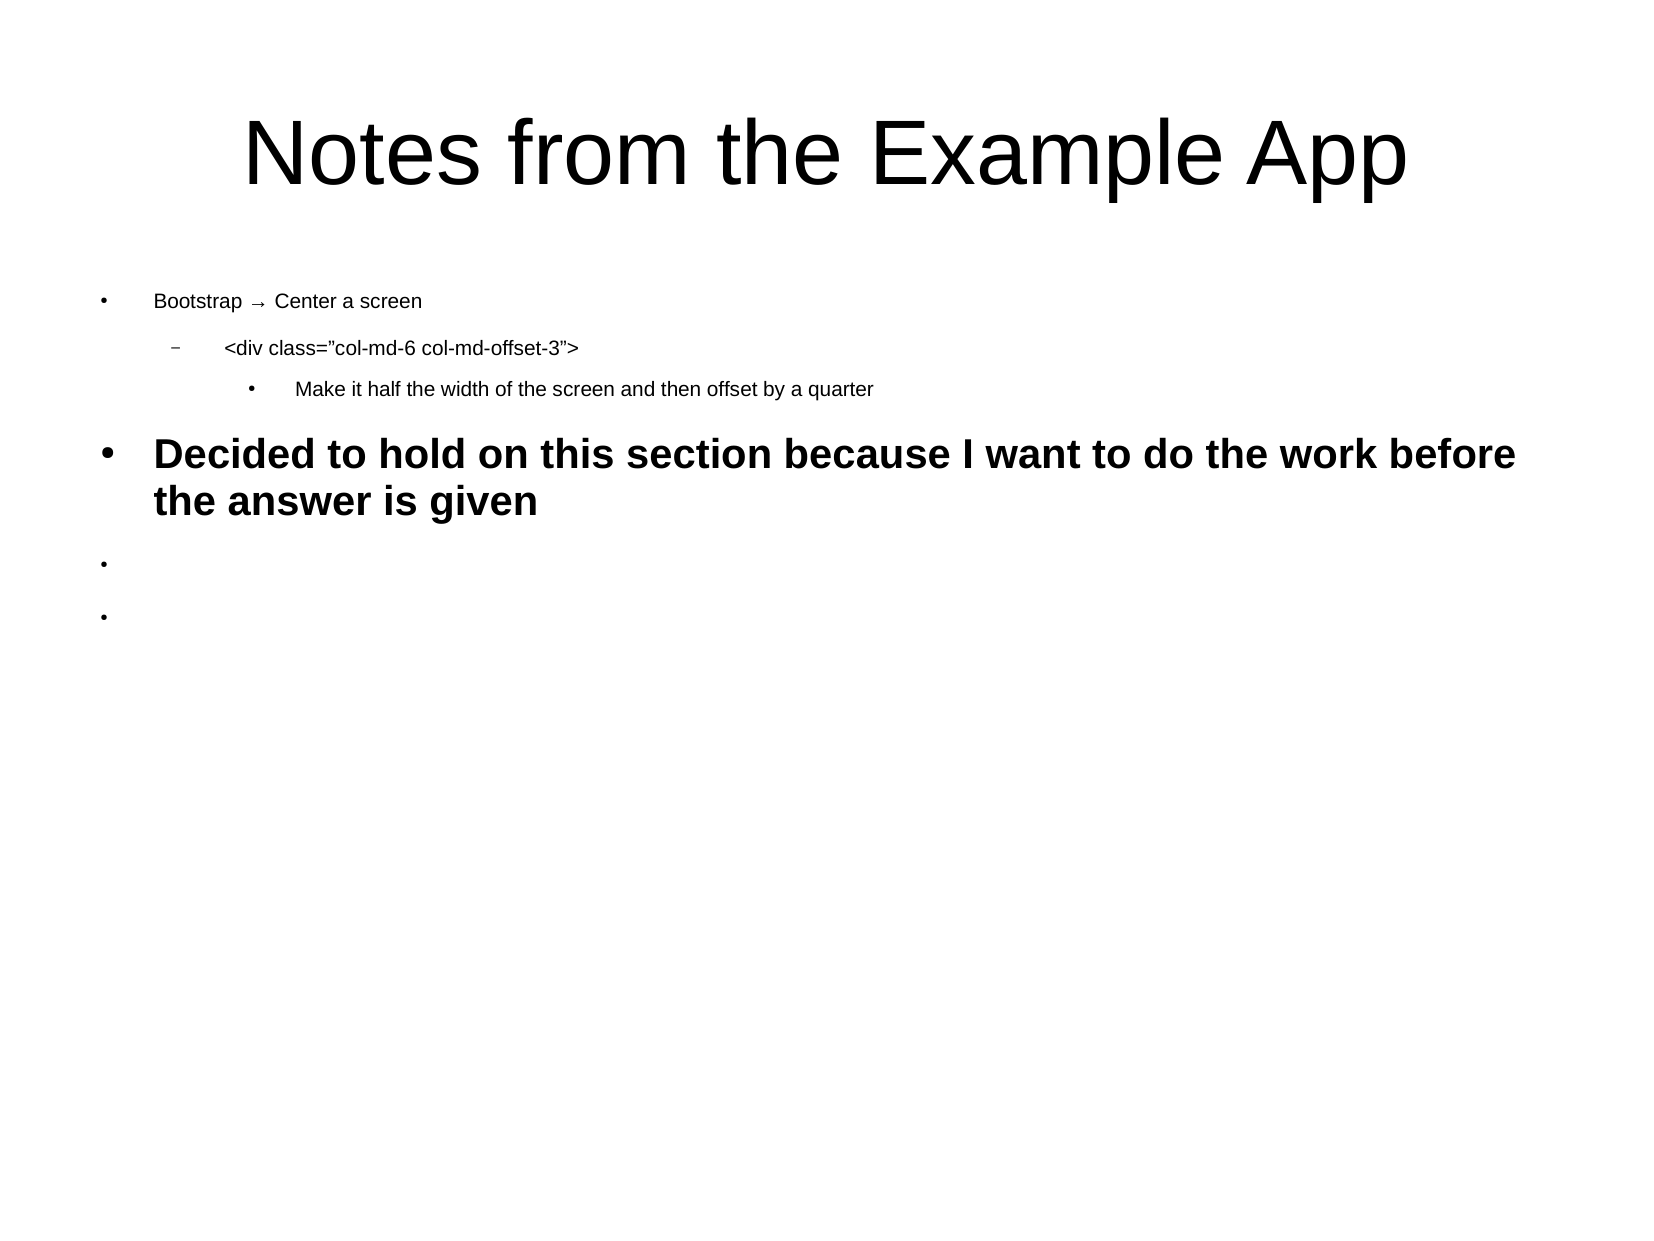

# Notes from the Example App
Bootstrap → Center a screen
<div class=”col-md-6 col-md-offset-3”>
Make it half the width of the screen and then offset by a quarter
Decided to hold on this section because I want to do the work before the answer is given